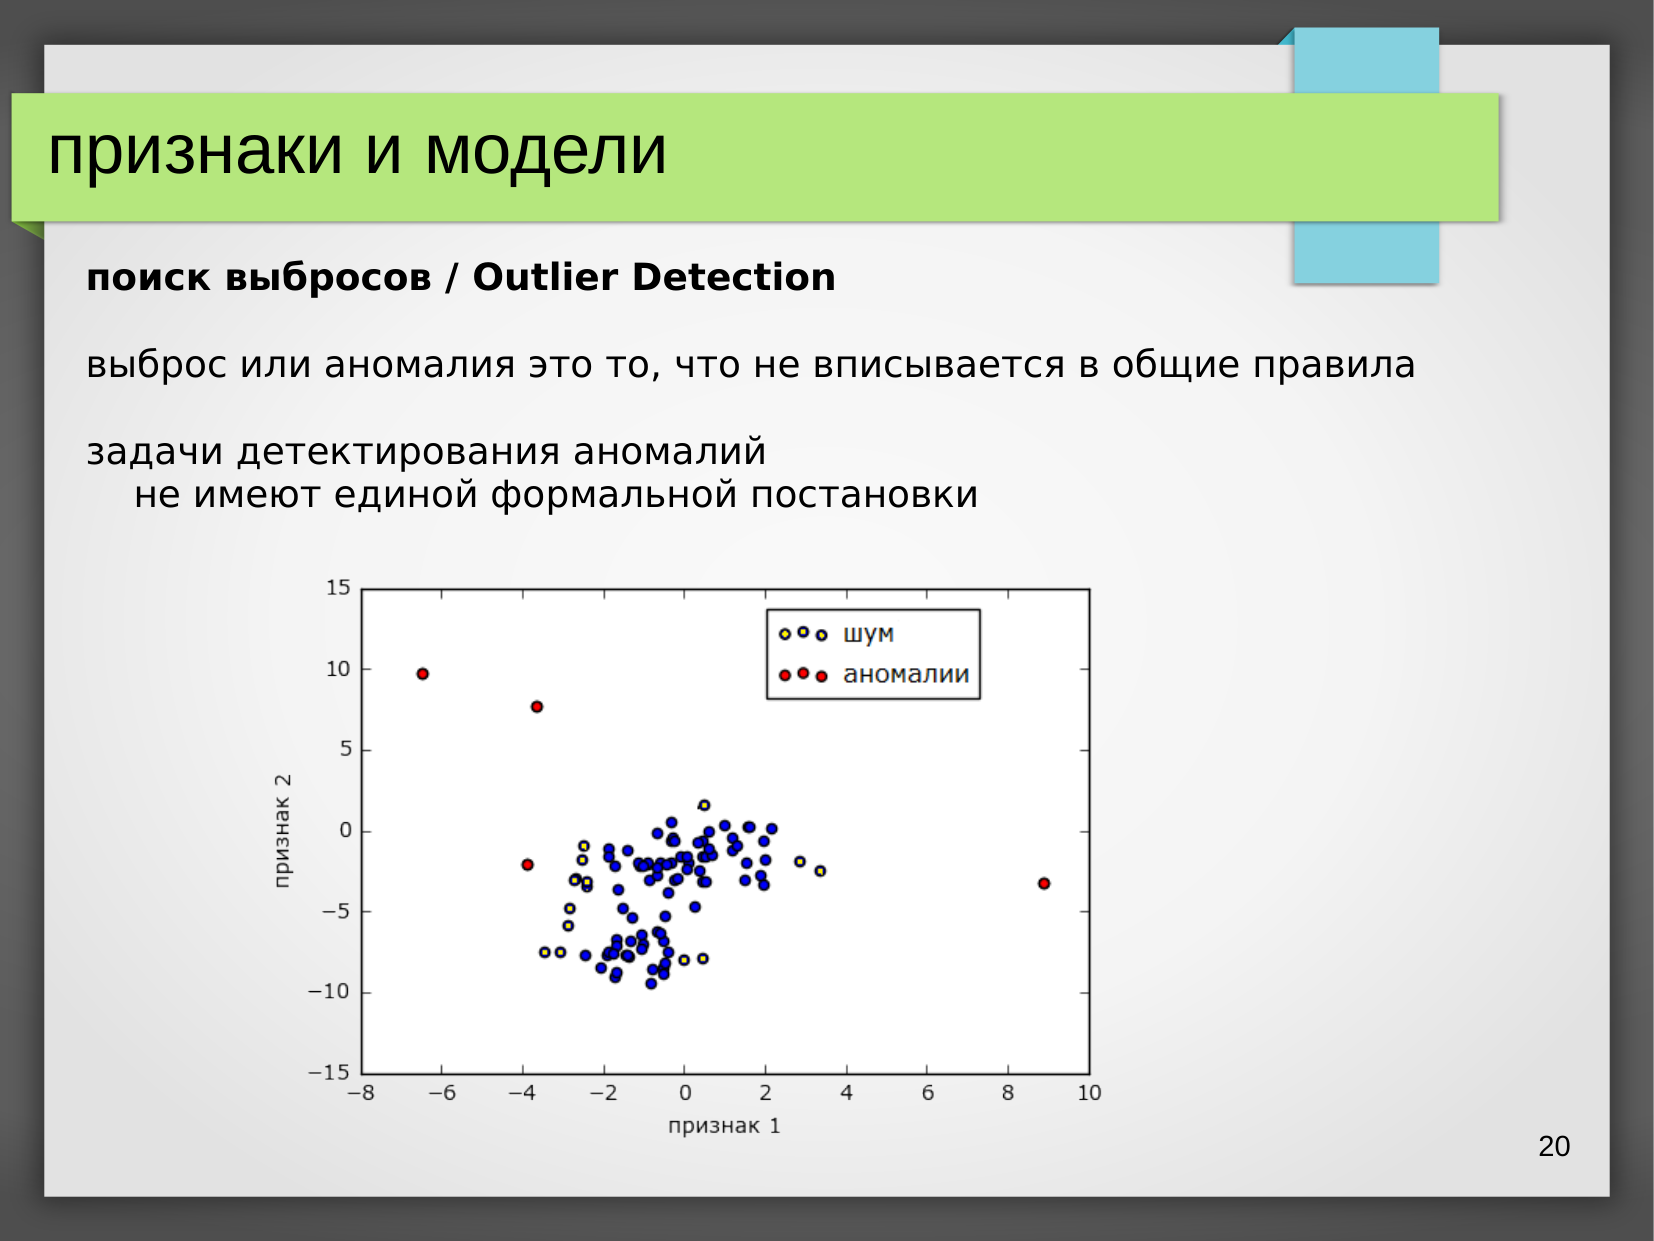

# признаки и модели
поиск выбросов / Outlier Detection
выброс или аномалия это то, что не вписывается в общие правила
задачи детектирования аномалий
 не имеют единой формальной постановки
20